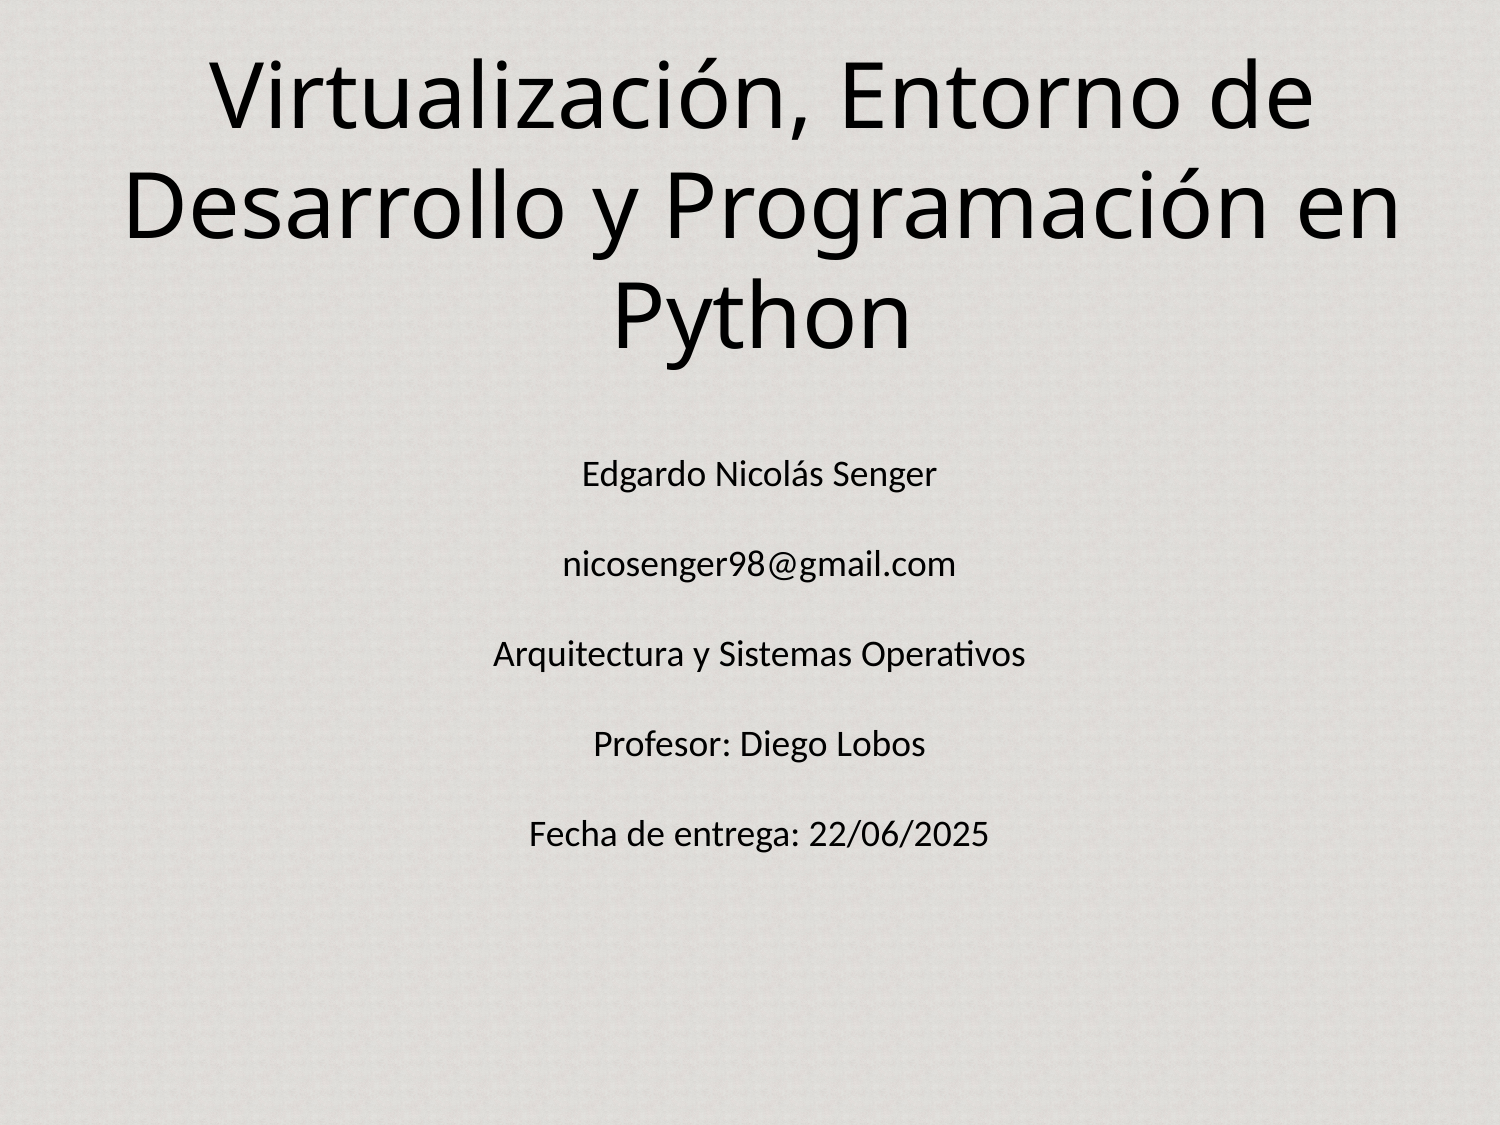

# Virtualización, Entorno de Desarrollo y Programación en Python
Edgardo Nicolás Senger
nicosenger98@gmail.com
Arquitectura y Sistemas Operativos
Profesor: Diego Lobos
Fecha de entrega: 22/06/2025